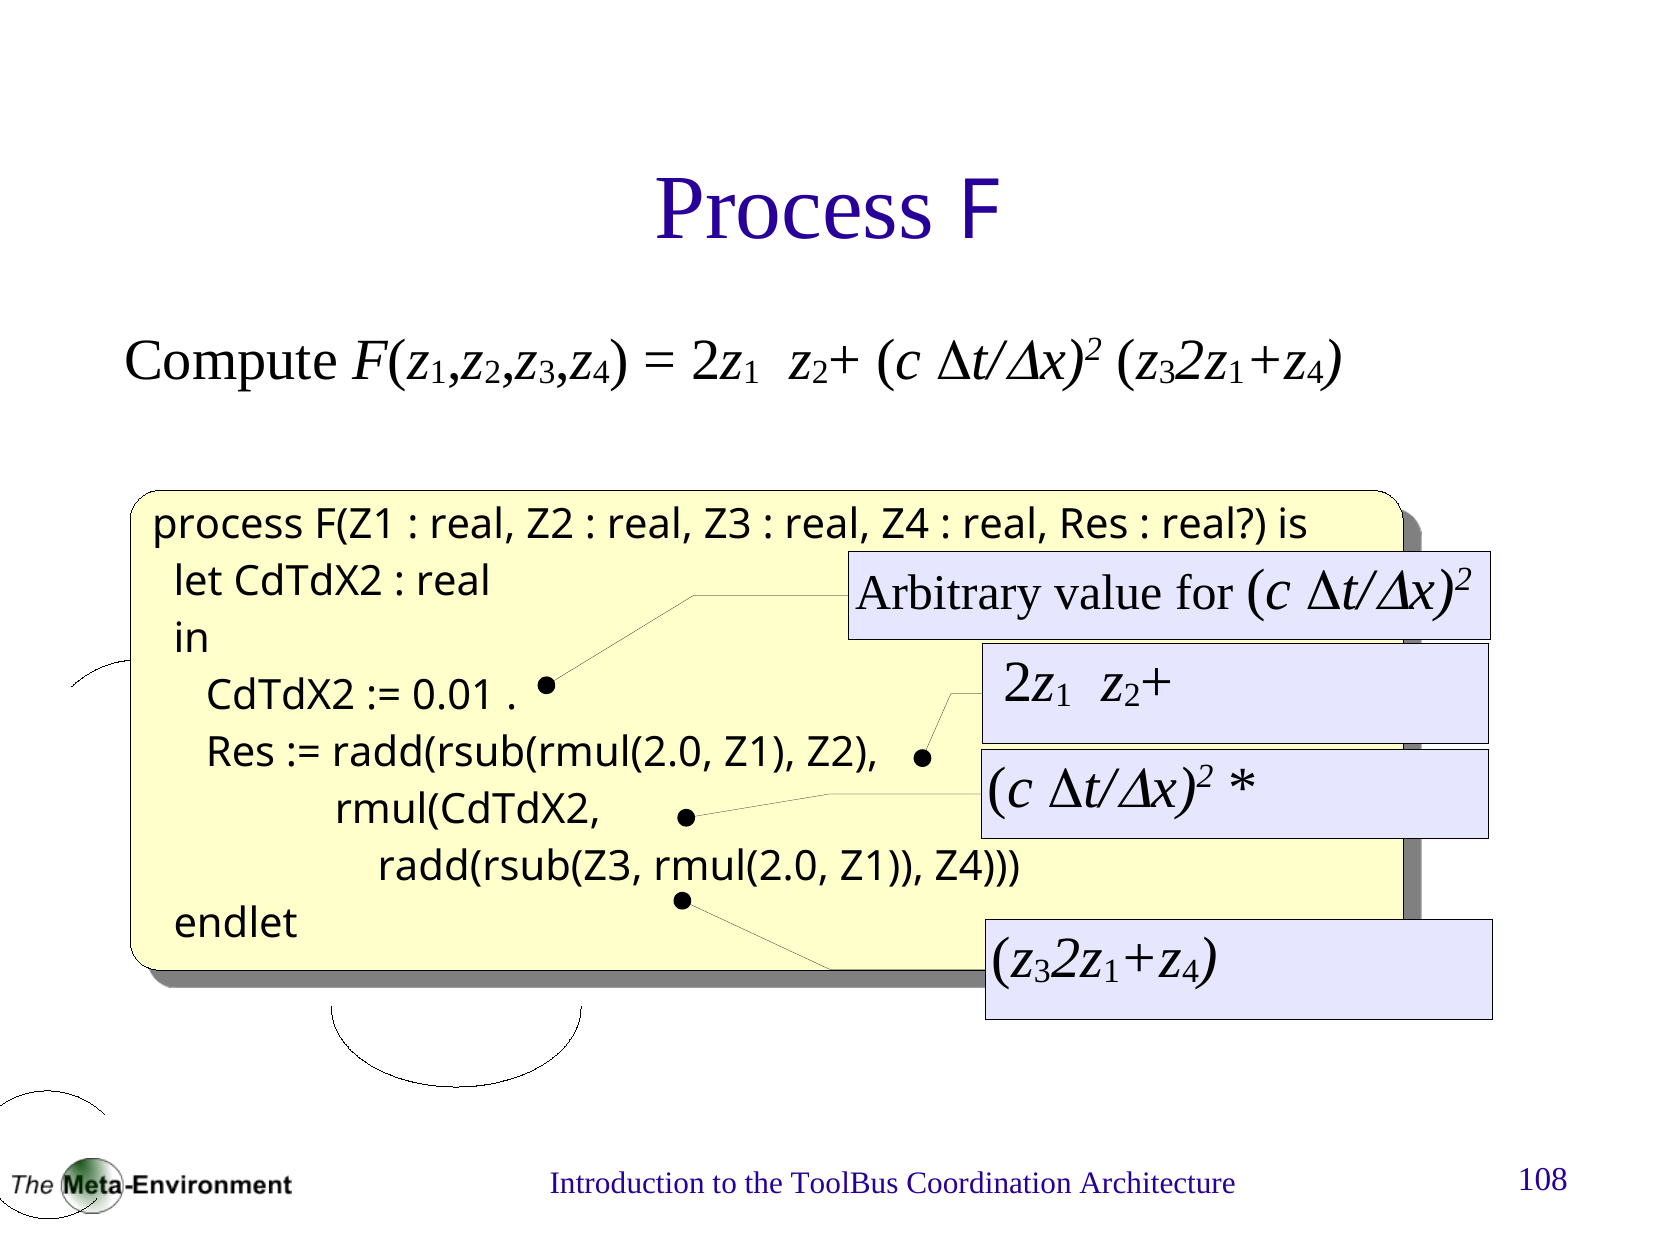

# Process F
Compute F(z1,z2,z3,z4) = 2z1 ­ z2+ (c t/x)2 (z3­2z1+z4)
process F(Z1 : real, Z2 : real, Z3 : real, Z4 : real, Res : real?) is
 let CdTdX2 : real
 in
 CdTdX2 := 0.01 .
 Res := radd(rsub(rmul(2.0, Z1), Z2),
 rmul(CdTdX2,
 radd(rsub(Z3, rmul(2.0, Z1)), Z4)))
 endlet